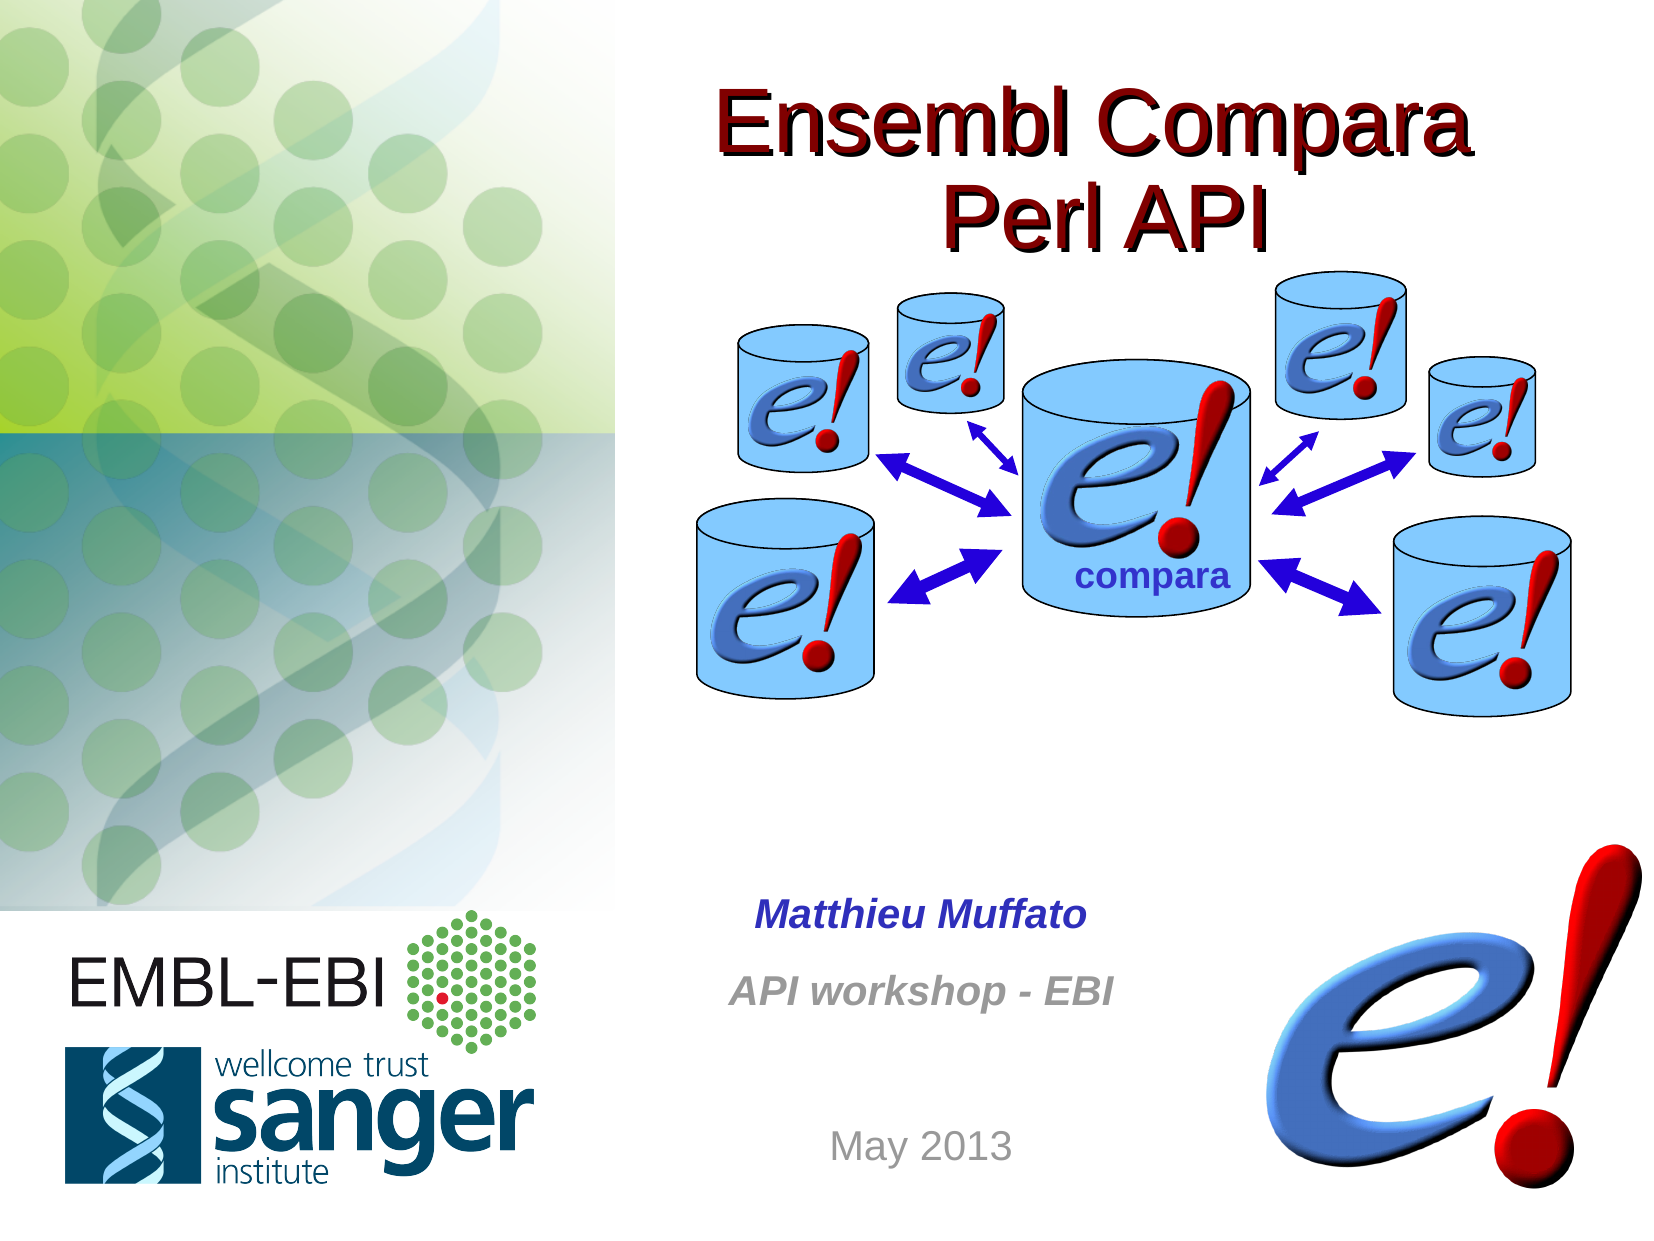

# Ensembl Compara Perl API
compara
Matthieu Muffato
API workshop - EBI
May 2013